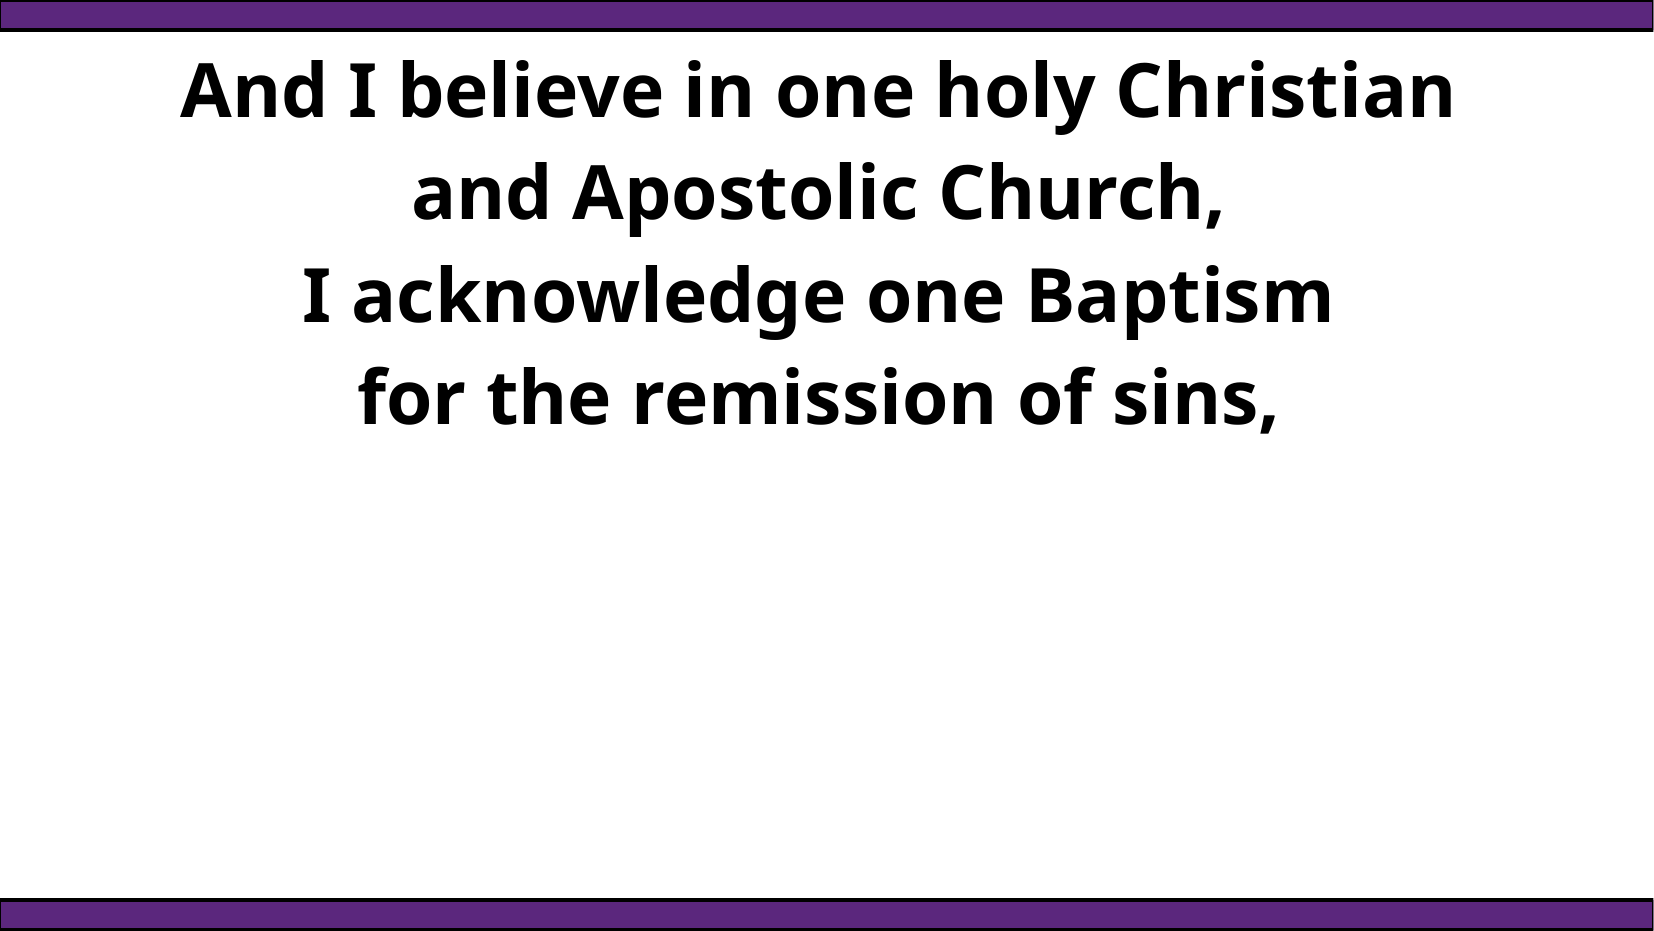

And I believe in one holy Christian
and Apostolic Church,
I acknowledge one Baptism
for the remission of sins,